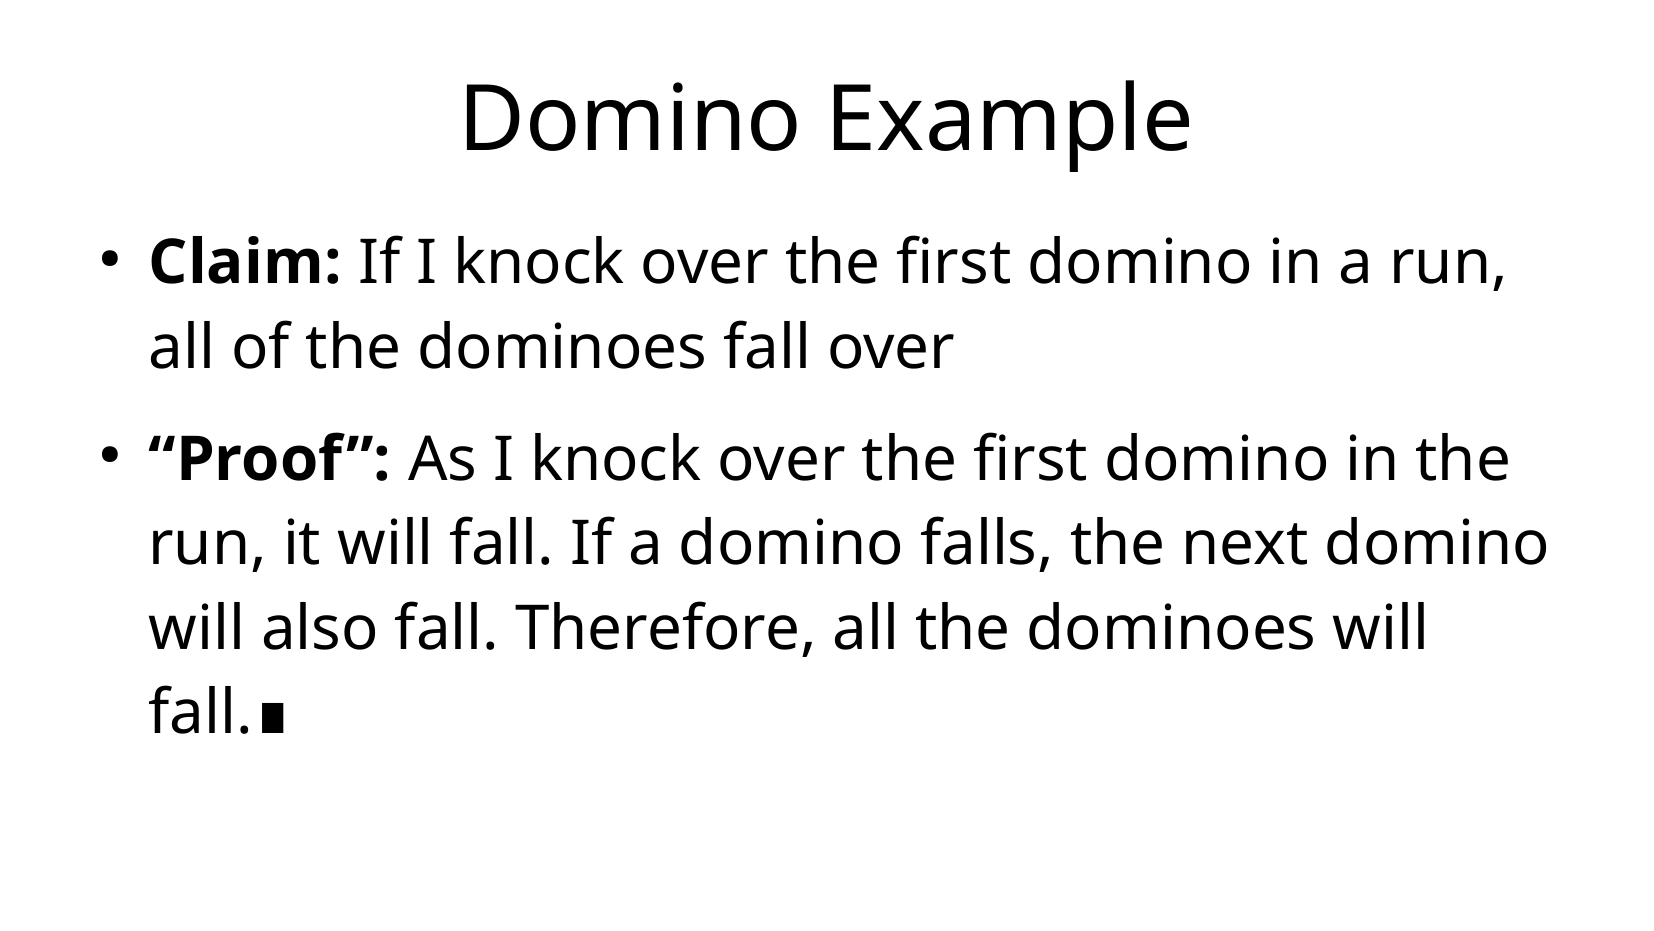

# Domino Example
Claim: If I knock over the first domino in a run, all of the dominoes fall over
“Proof”: As I knock over the first domino in the run, it will fall. If a domino falls, the next domino will also fall. Therefore, all the dominoes will fall.∎